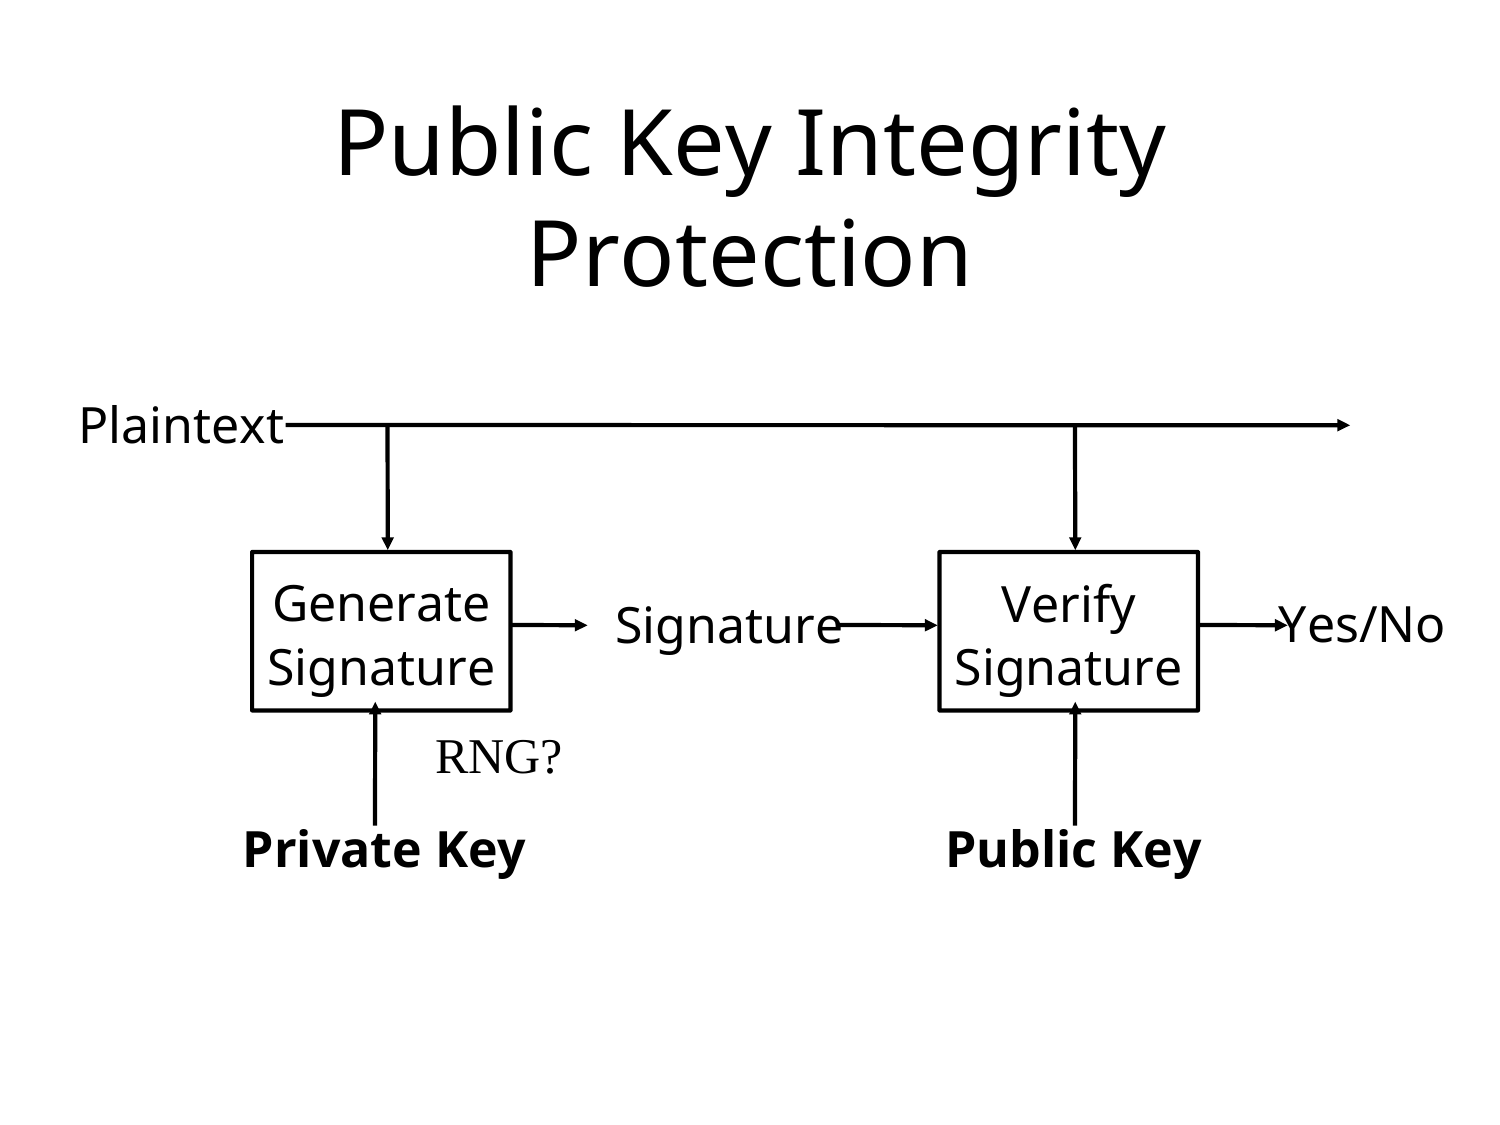

# Public Key Integrity Protection
Plaintext
Generate
Signature
Verify
Signature
Yes/No
Signature
RNG?
Private Key
Public Key